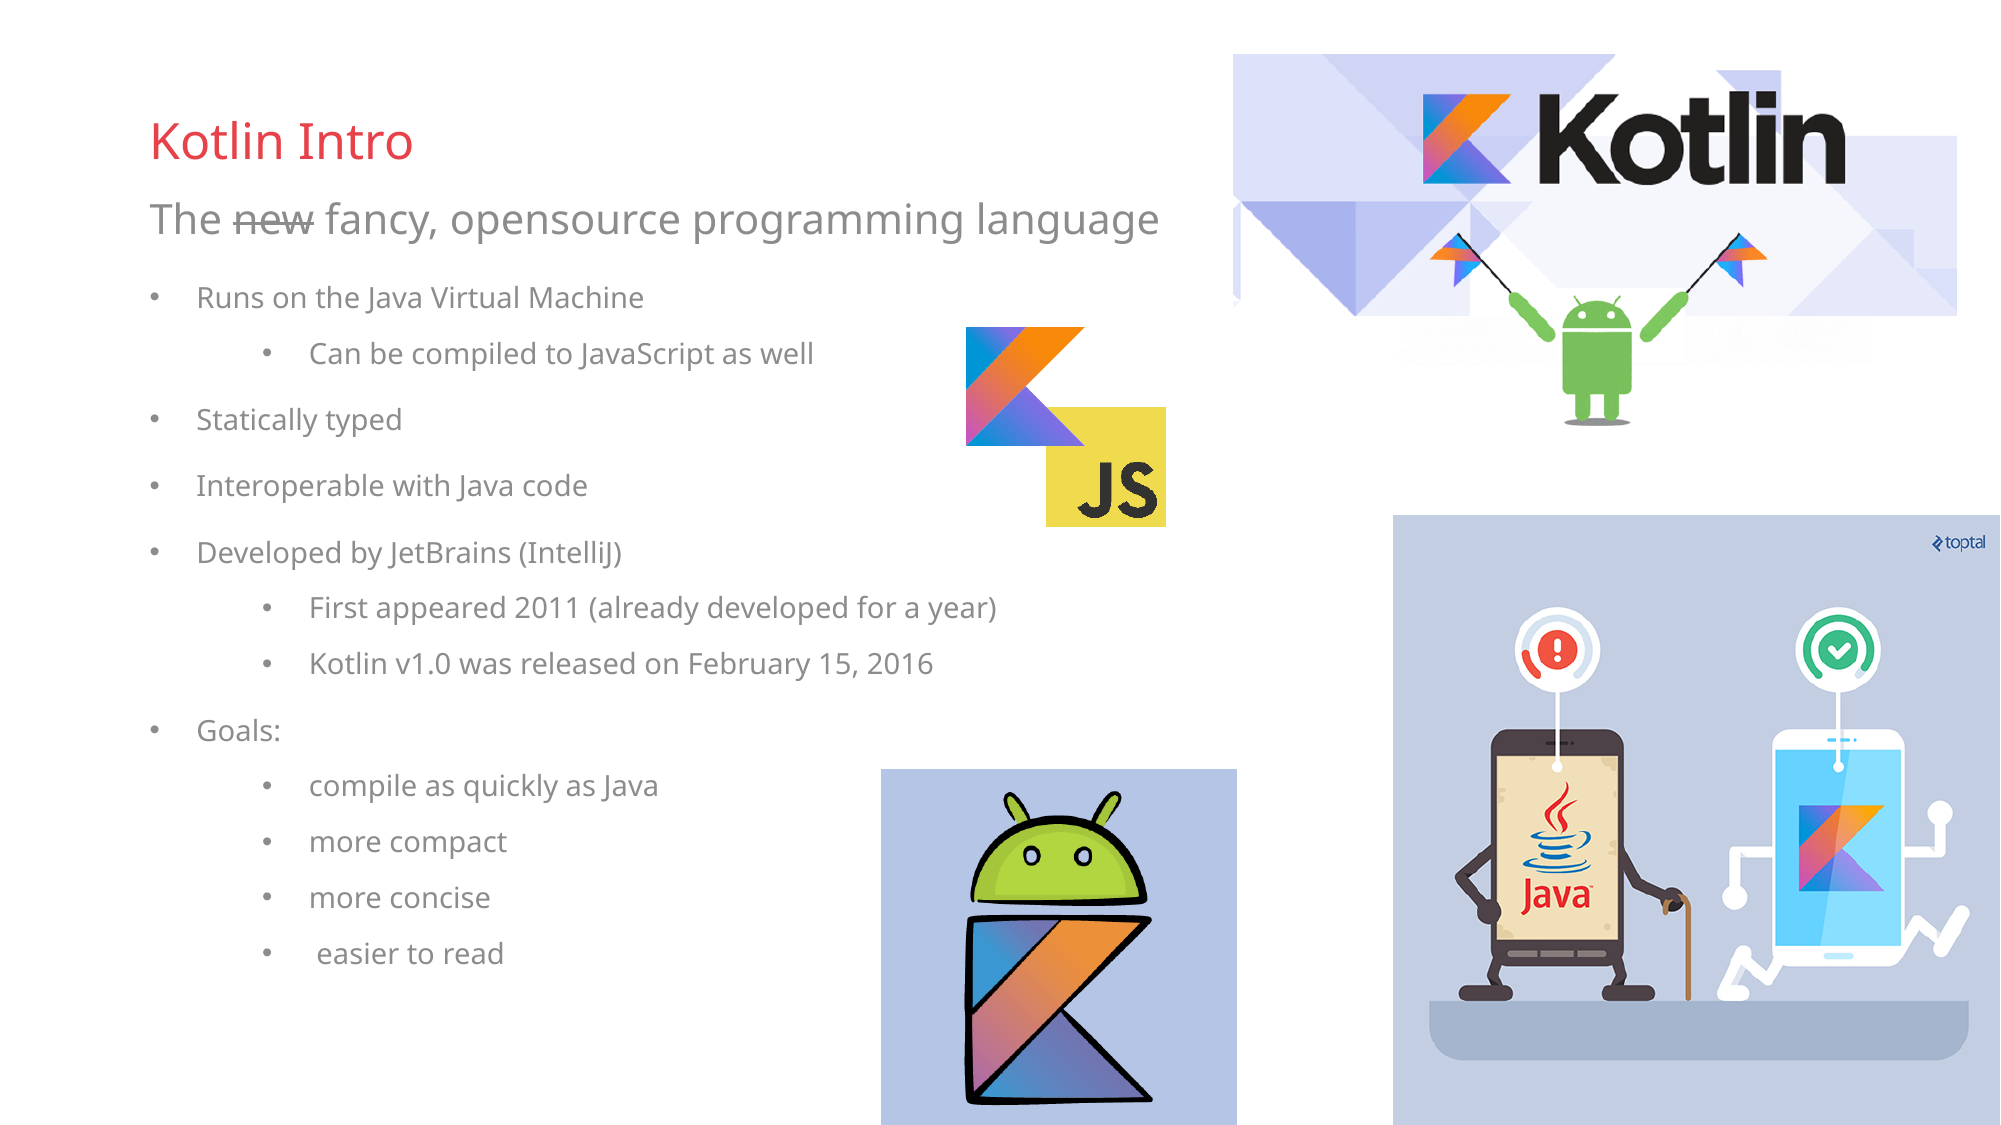

Kotlin Intro
# The new fancy, opensource programming language
Runs on the Java Virtual Machine
Can be compiled to JavaScript as well
Statically typed
Interoperable with Java code
Developed by JetBrains (IntelliJ)
First appeared 2011 (already developed for a year)
Kotlin v1.0 was released on February 15, 2016
Goals:
compile as quickly as Java
more compact
more concise
 easier to read